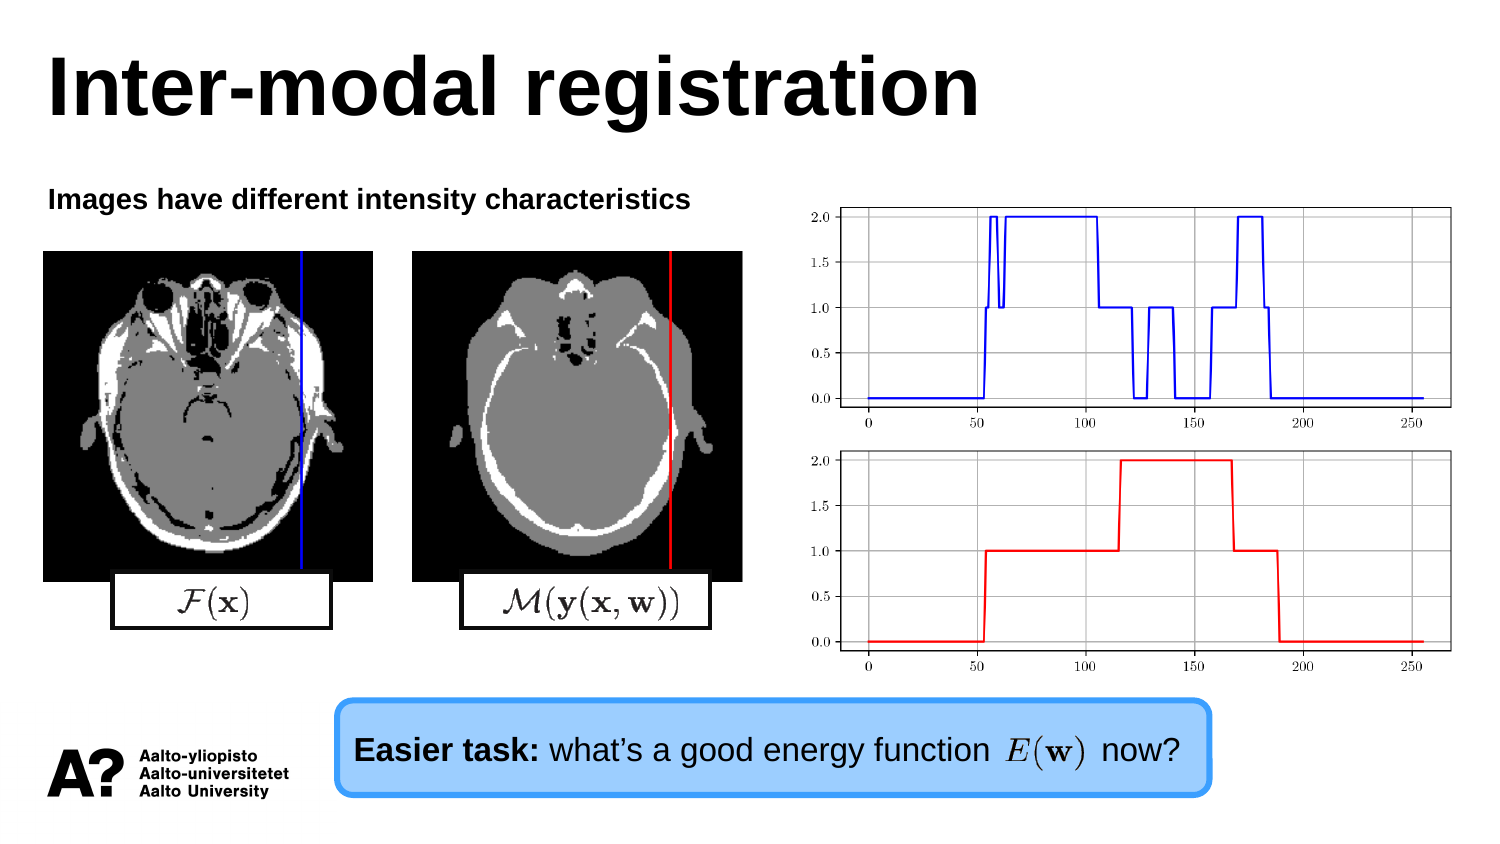

# Inter-modal registration
Images have different intensity characteristics
 Easier task: what’s a good energy function now?